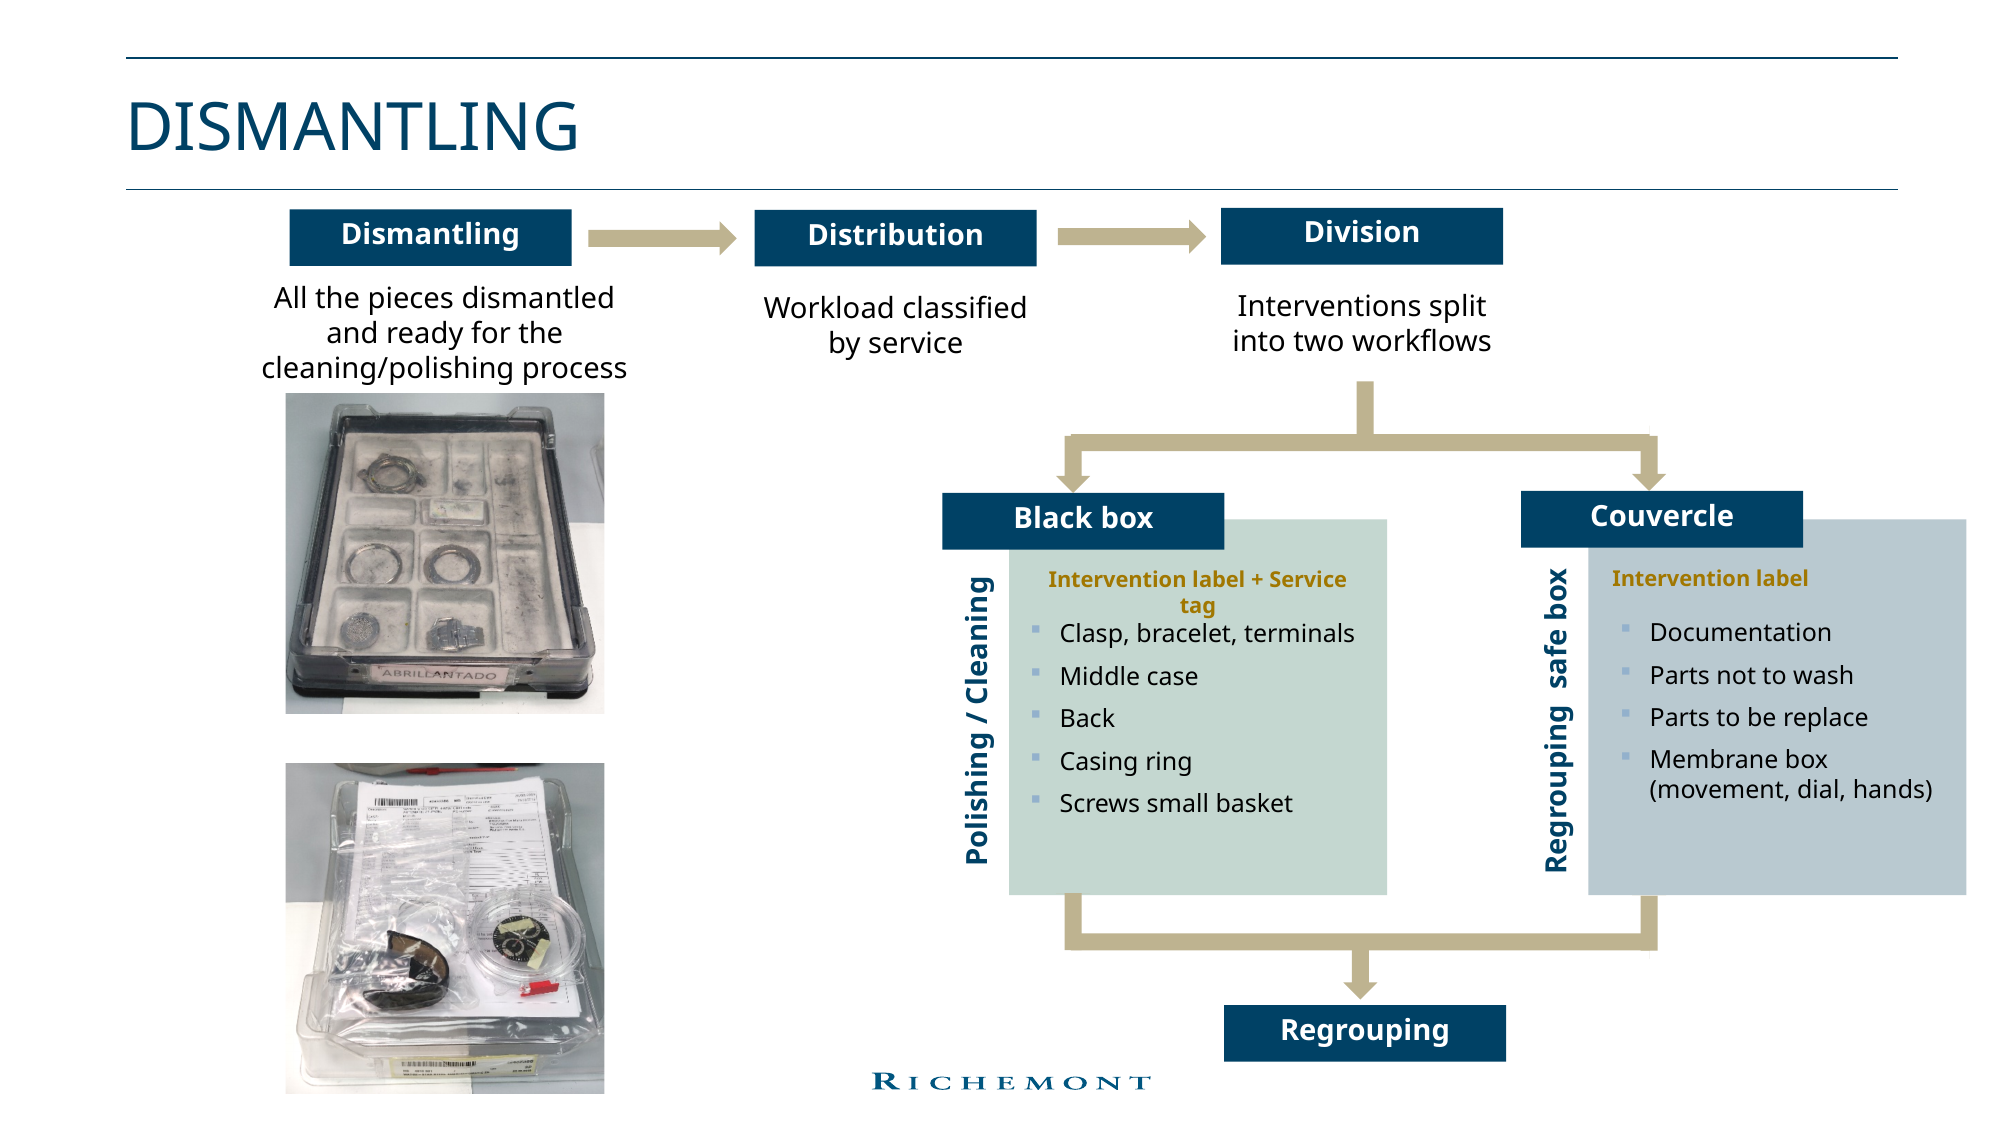

# dismantling
Division
Dismantling
Distribution
All the pieces dismantled and ready for the cleaning/polishing process
Interventions split into two workflows
Workload classified by service
Couvercle
Black box
Intervention label
Intervention label + Service tag
Documentation
Parts not to wash
Parts to be replace
Membrane box (movement, dial, hands)
Clasp, bracelet, terminals
Middle case
Back
Casing ring
Screws small basket
Polishing / Cleaning
Regrouping safe box
Regrouping